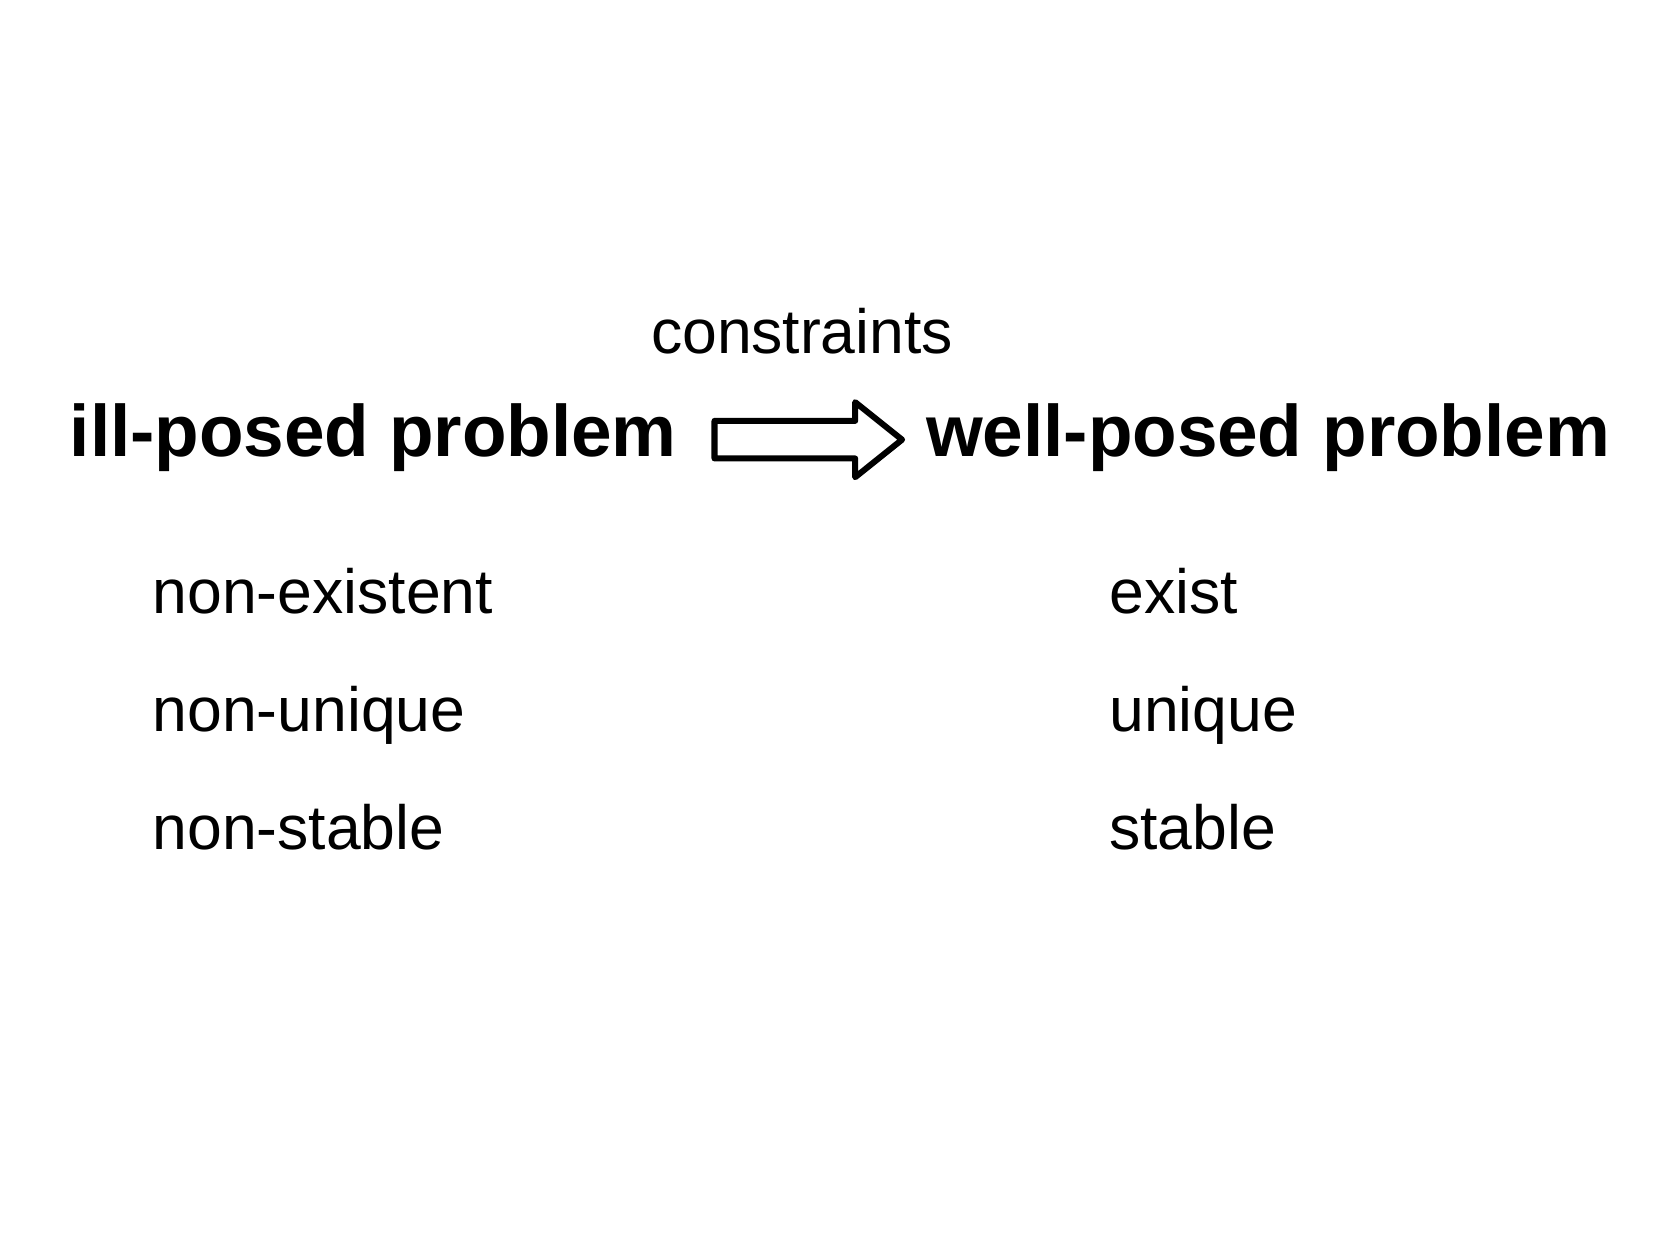

constraints
ill-posed problem
well-posed problem
non-existent
exist
non-unique
unique
non-stable
stable